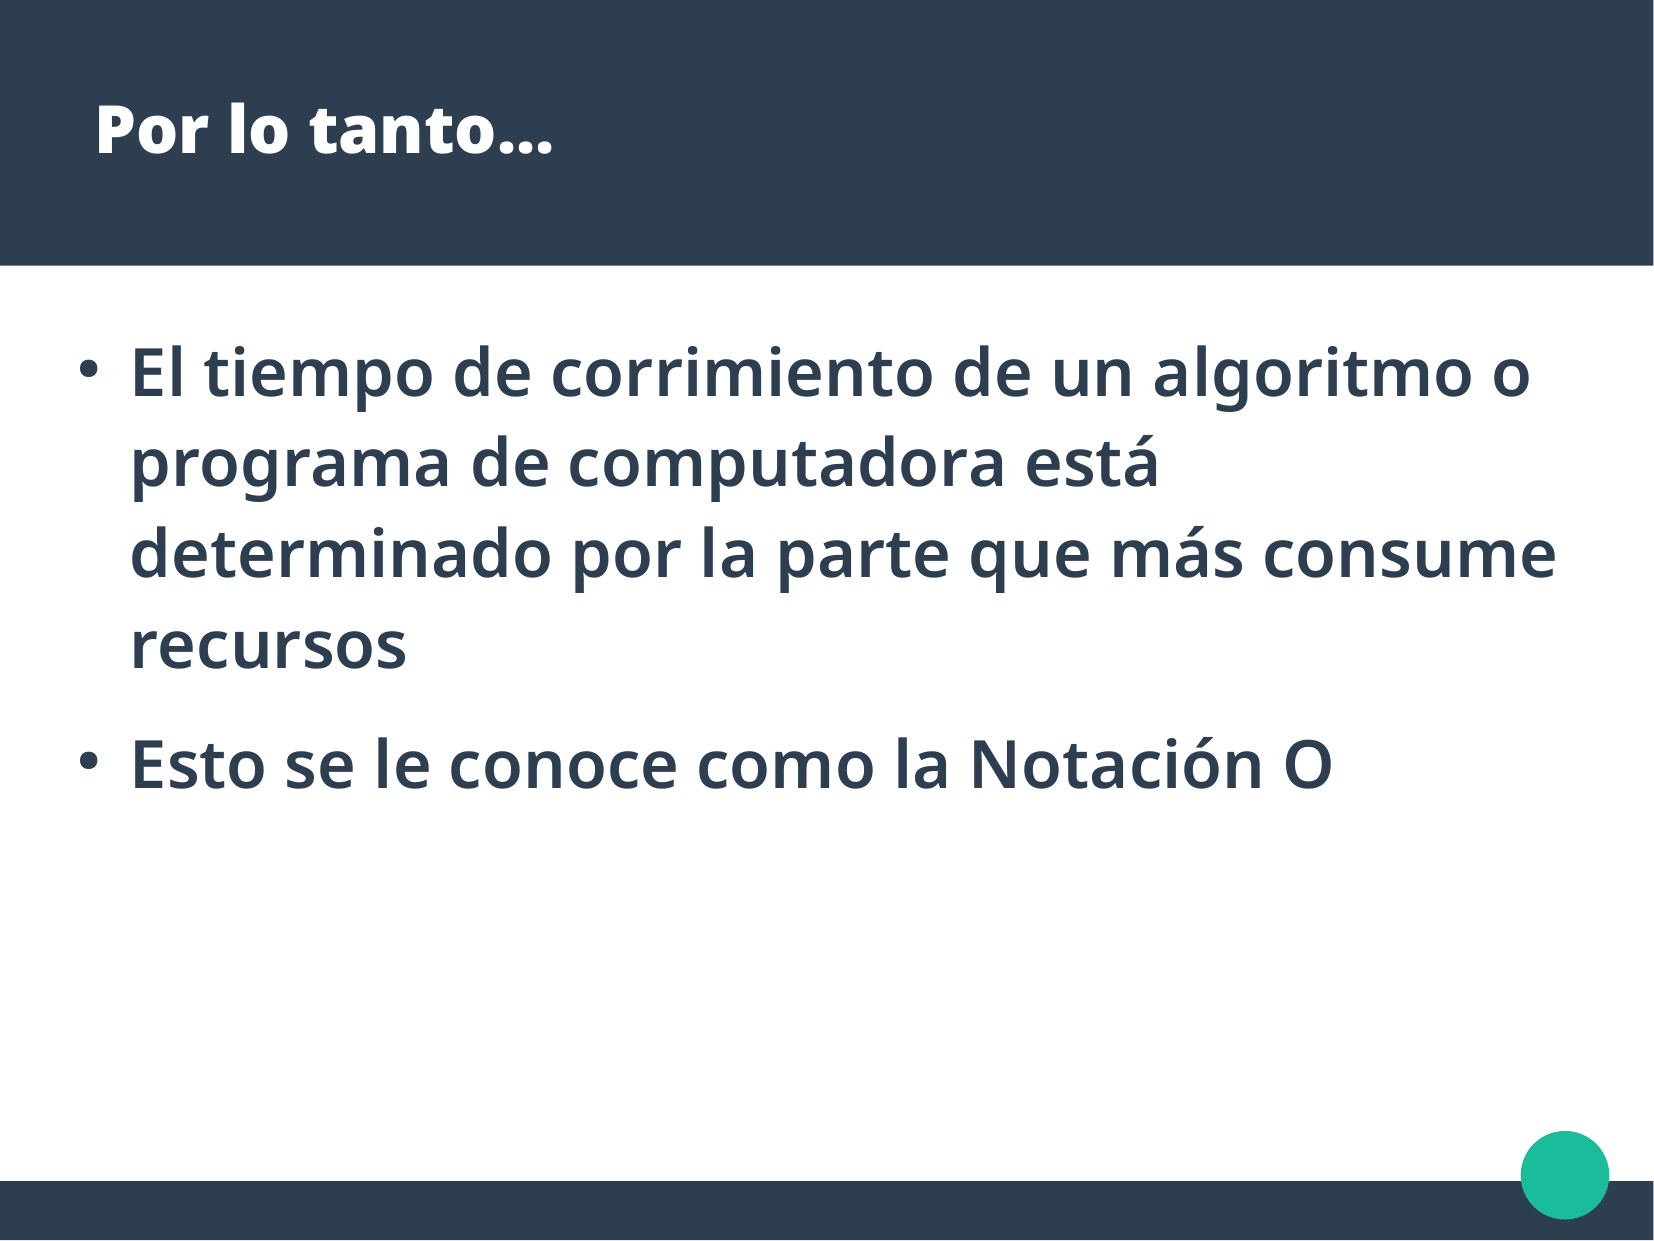

# Por lo tanto...
El tiempo de corrimiento de un algoritmo o programa de computadora está determinado por la parte que más consume recursos
Esto se le conoce como la Notación O